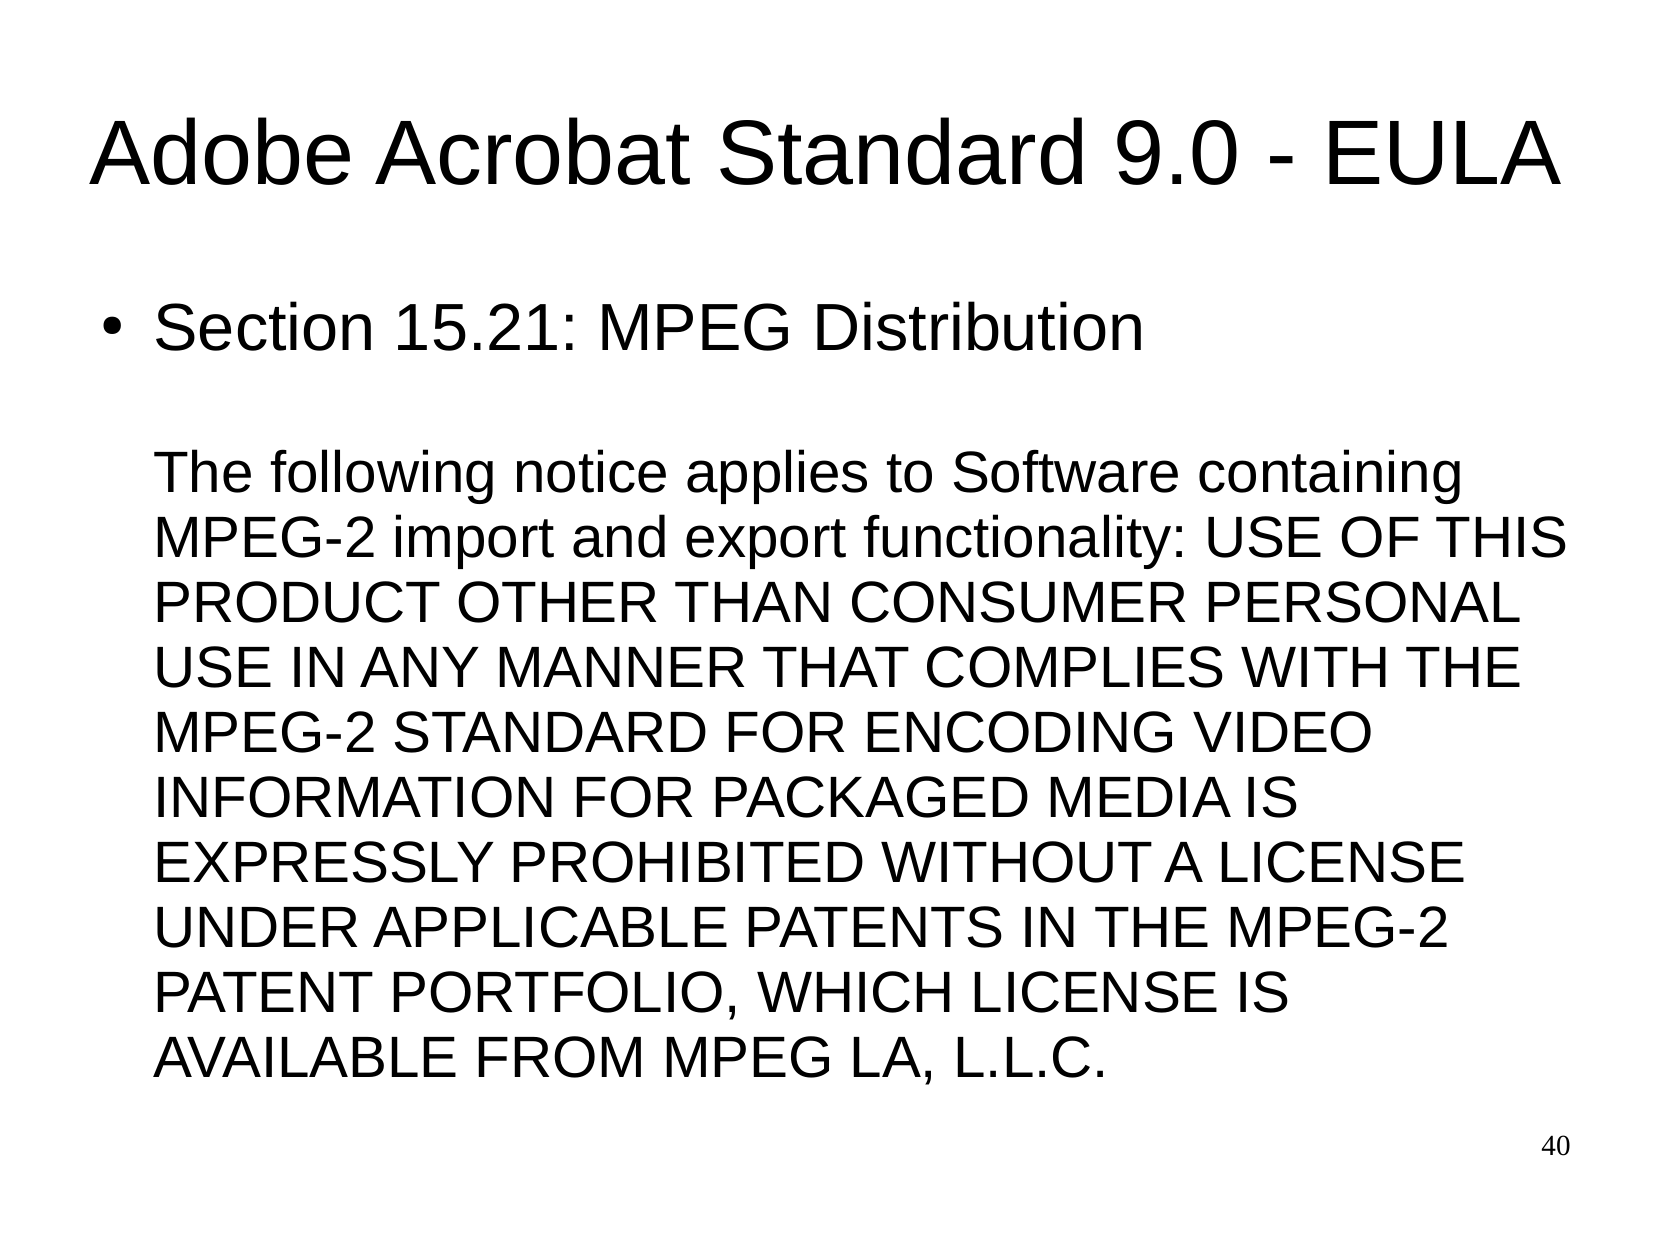

# Adobe Acrobat Standard 9.0 - EULA
Section 15.21: MPEG Distribution
The following notice applies to Software containing MPEG-2 import and export functionality: USE OF THIS PRODUCT OTHER THAN CONSUMER PERSONAL USE IN ANY MANNER THAT COMPLIES WITH THE MPEG-2 STANDARD FOR ENCODING VIDEO INFORMATION FOR PACKAGED MEDIA IS EXPRESSLY PROHIBITED WITHOUT A LICENSE UNDER APPLICABLE PATENTS IN THE MPEG-2 PATENT PORTFOLIO, WHICH LICENSE IS AVAILABLE FROM MPEG LA, L.L.C.
40